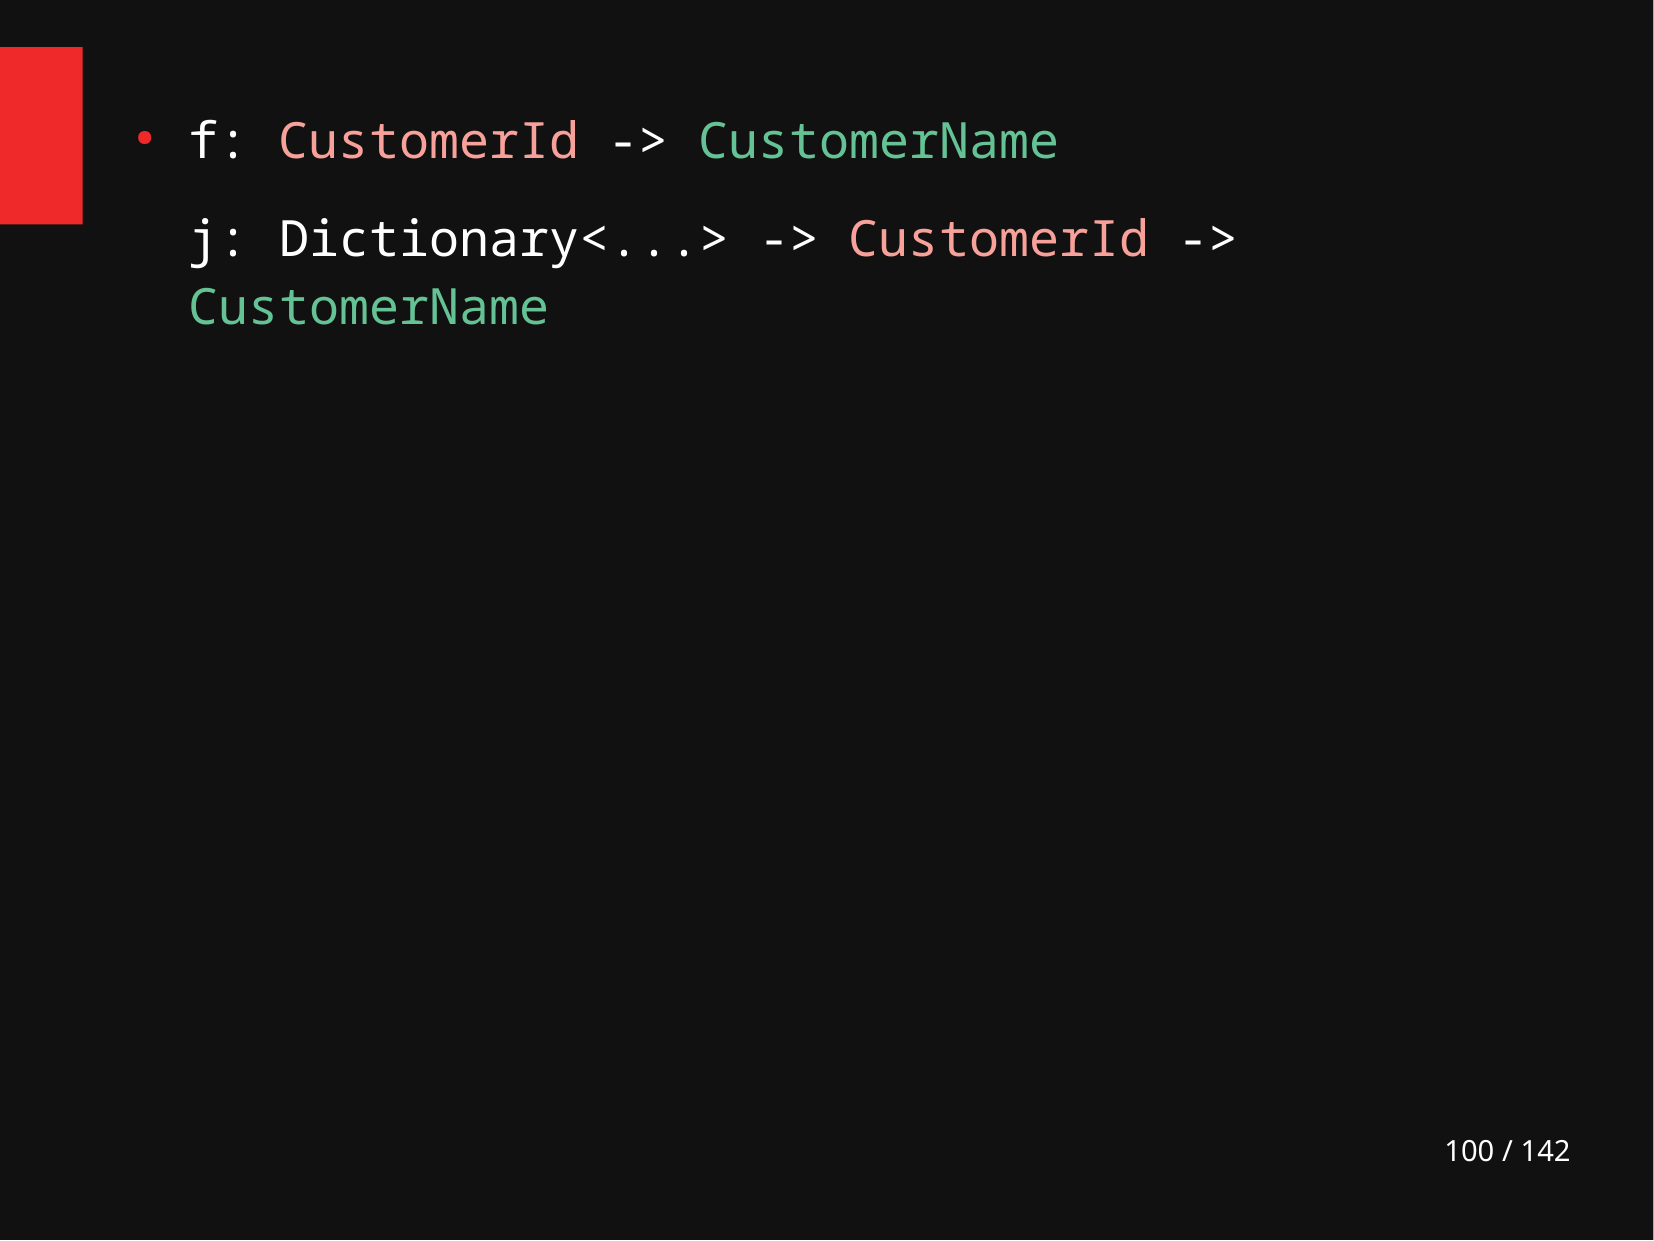

# f: CustomerId -> CustomerName
j: Dictionary<...> -> CustomerId -> CustomerName
100